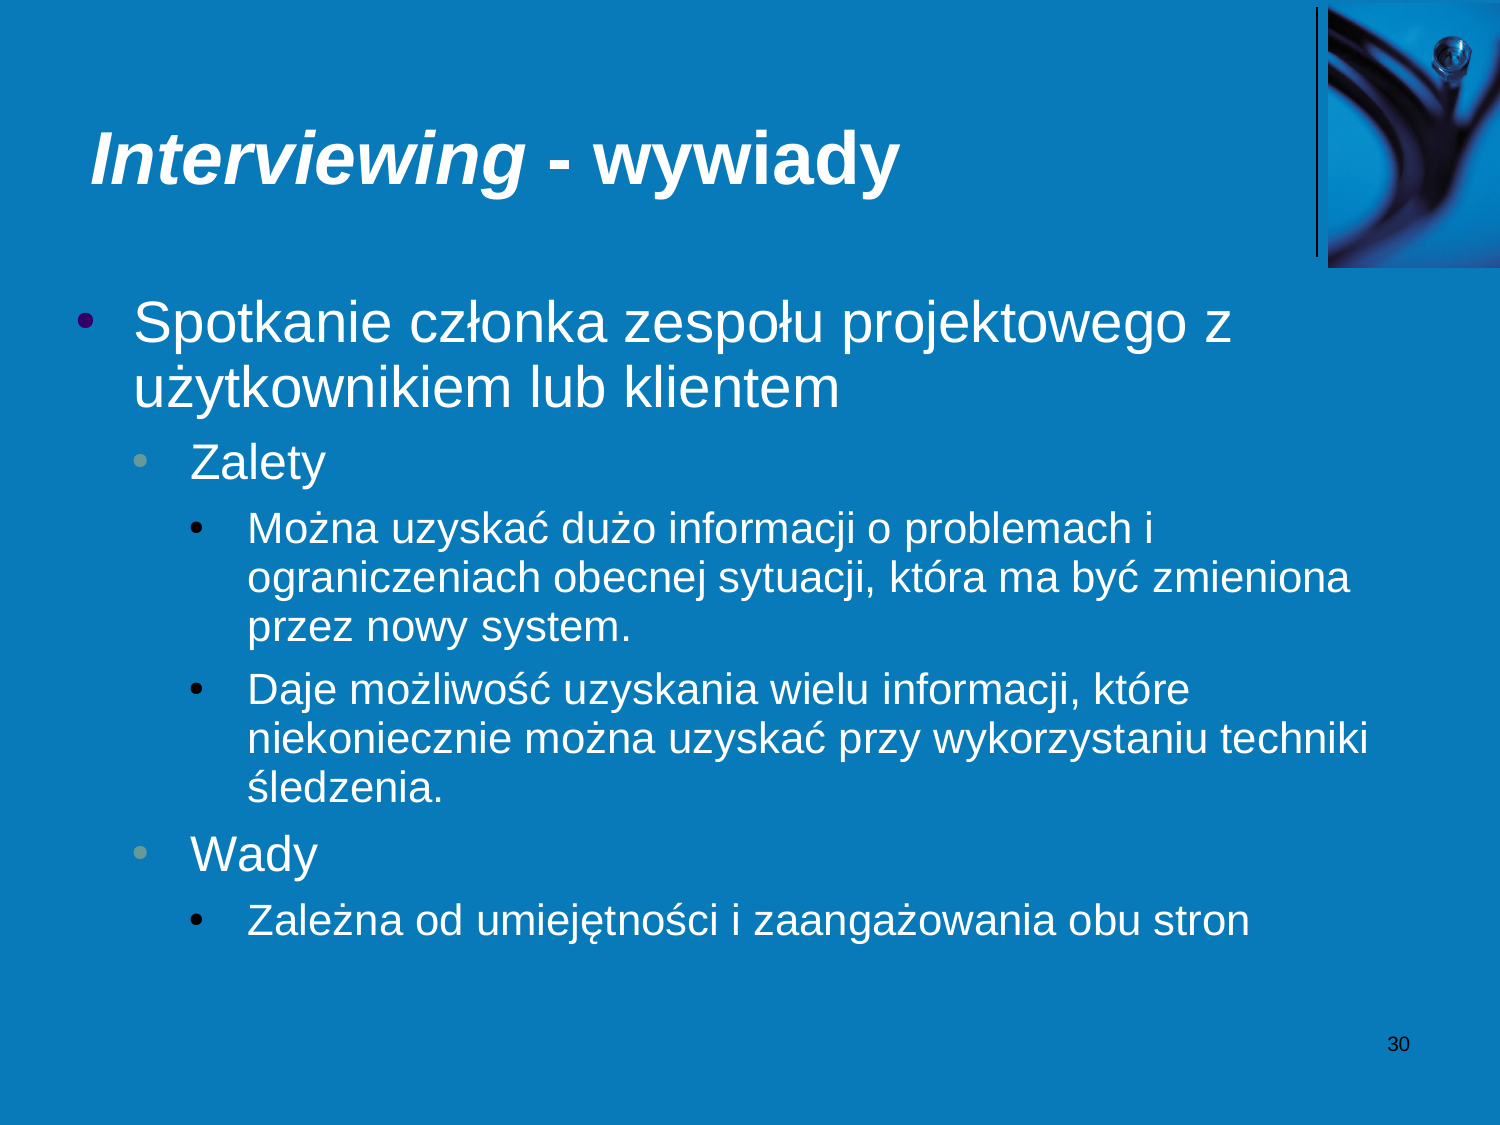

# Interviewing - wywiady
Spotkanie członka zespołu projektowego z użytkownikiem lub klientem
Zalety
Można uzyskać dużo informacji o problemach i ograniczeniach obecnej sytuacji, która ma być zmieniona przez nowy system.
Daje możliwość uzyskania wielu informacji, które niekoniecznie można uzyskać przy wykorzystaniu techniki śledzenia.
Wady
Zależna od umiejętności i zaangażowania obu stron
30